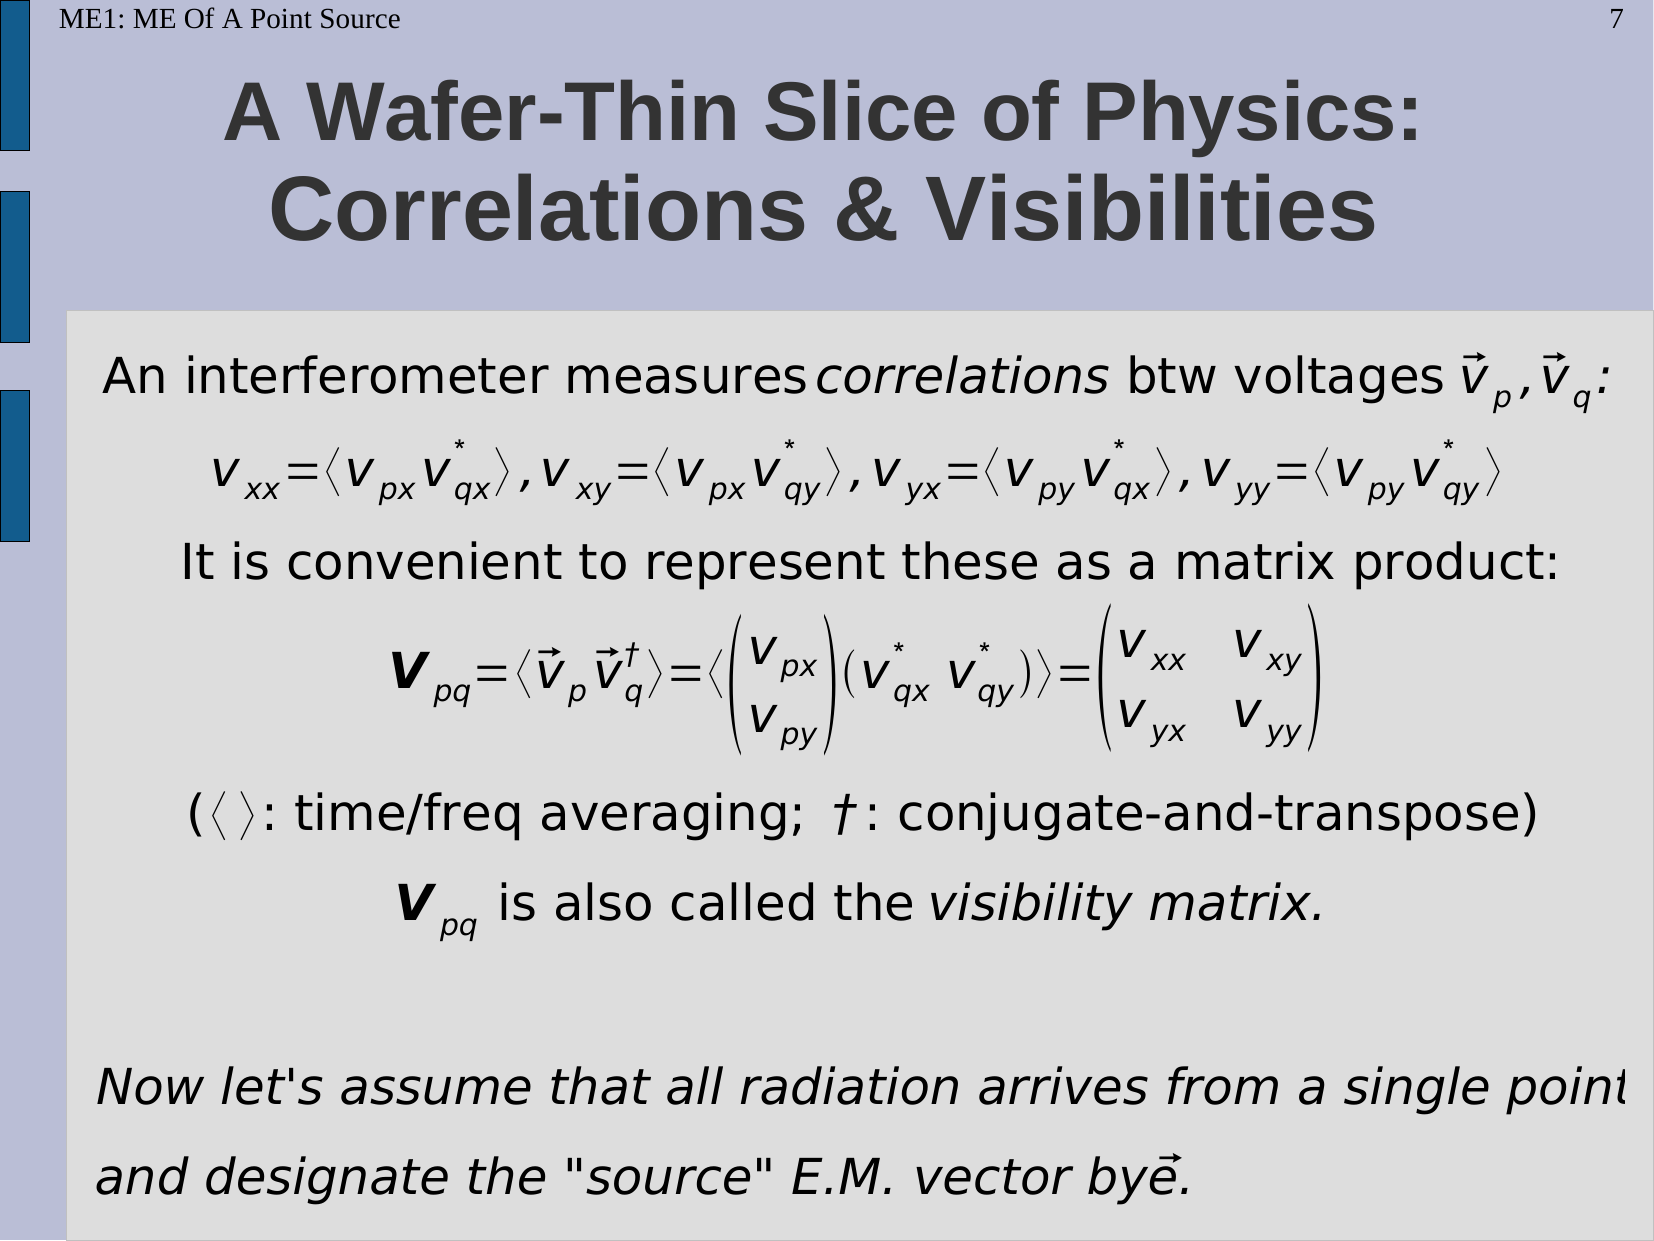

ME1: ME Of A Point Source
7
# A Wafer-Thin Slice of Physics: Correlations & Visibilities